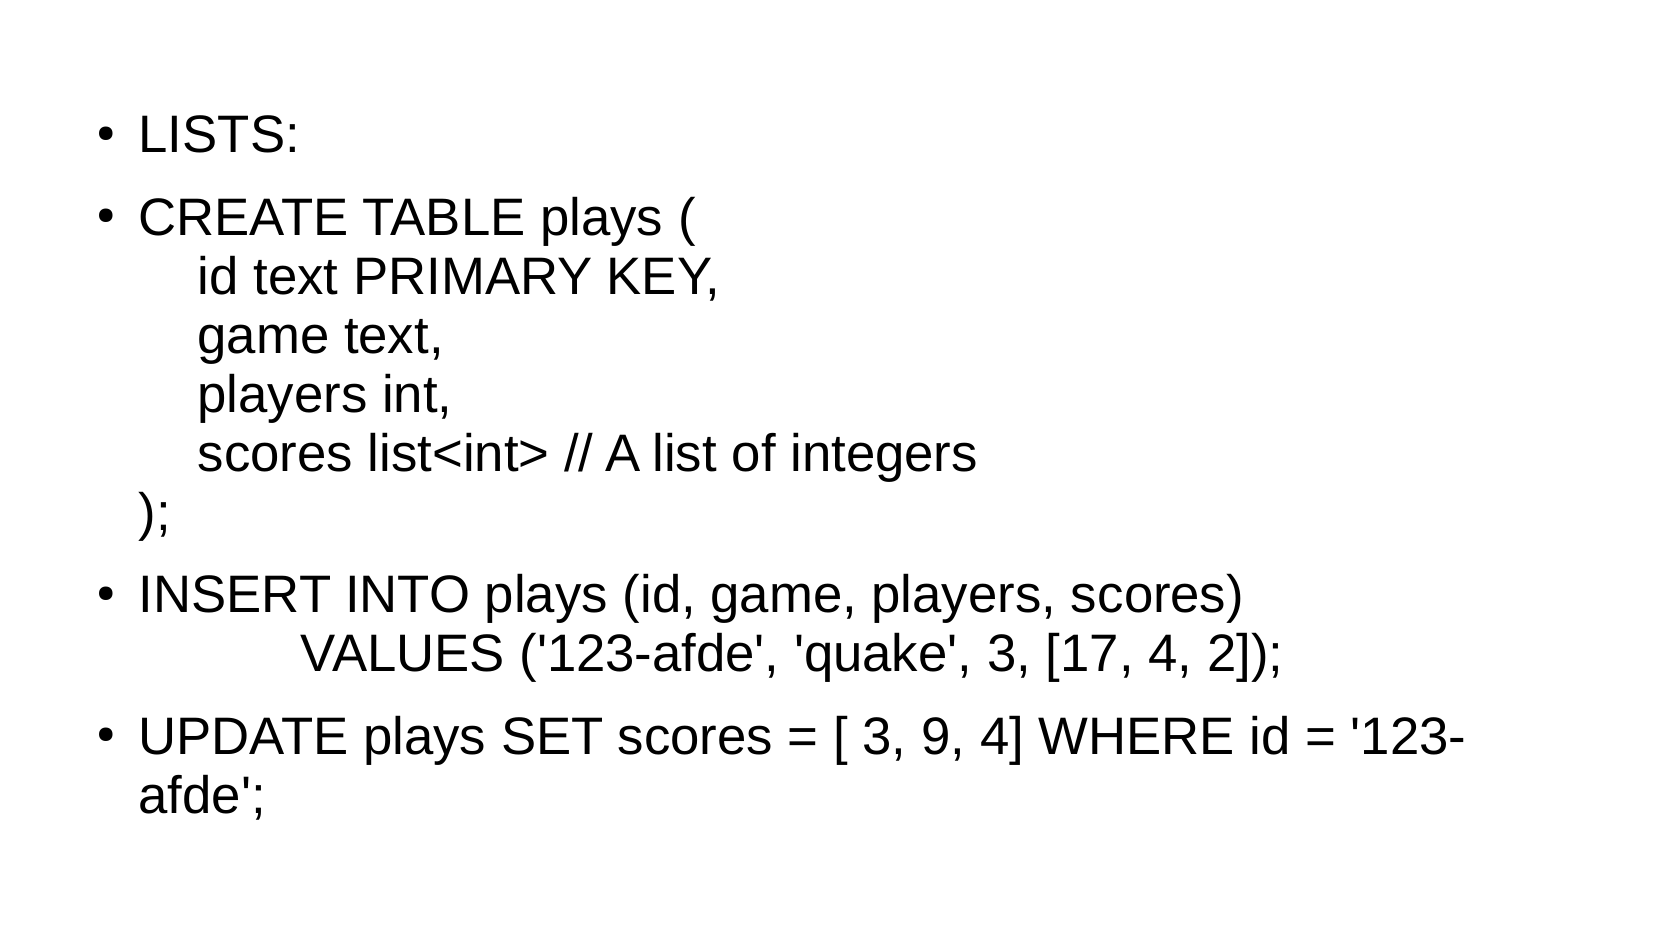

# LISTS:
CREATE TABLE plays (
 id text PRIMARY KEY,
 game text,
 players int,
 scores list<int> // A list of integers
);
INSERT INTO plays (id, game, players, scores)
 VALUES ('123-afde', 'quake', 3, [17, 4, 2]);
UPDATE plays SET scores = [ 3, 9, 4] WHERE id = '123-afde';